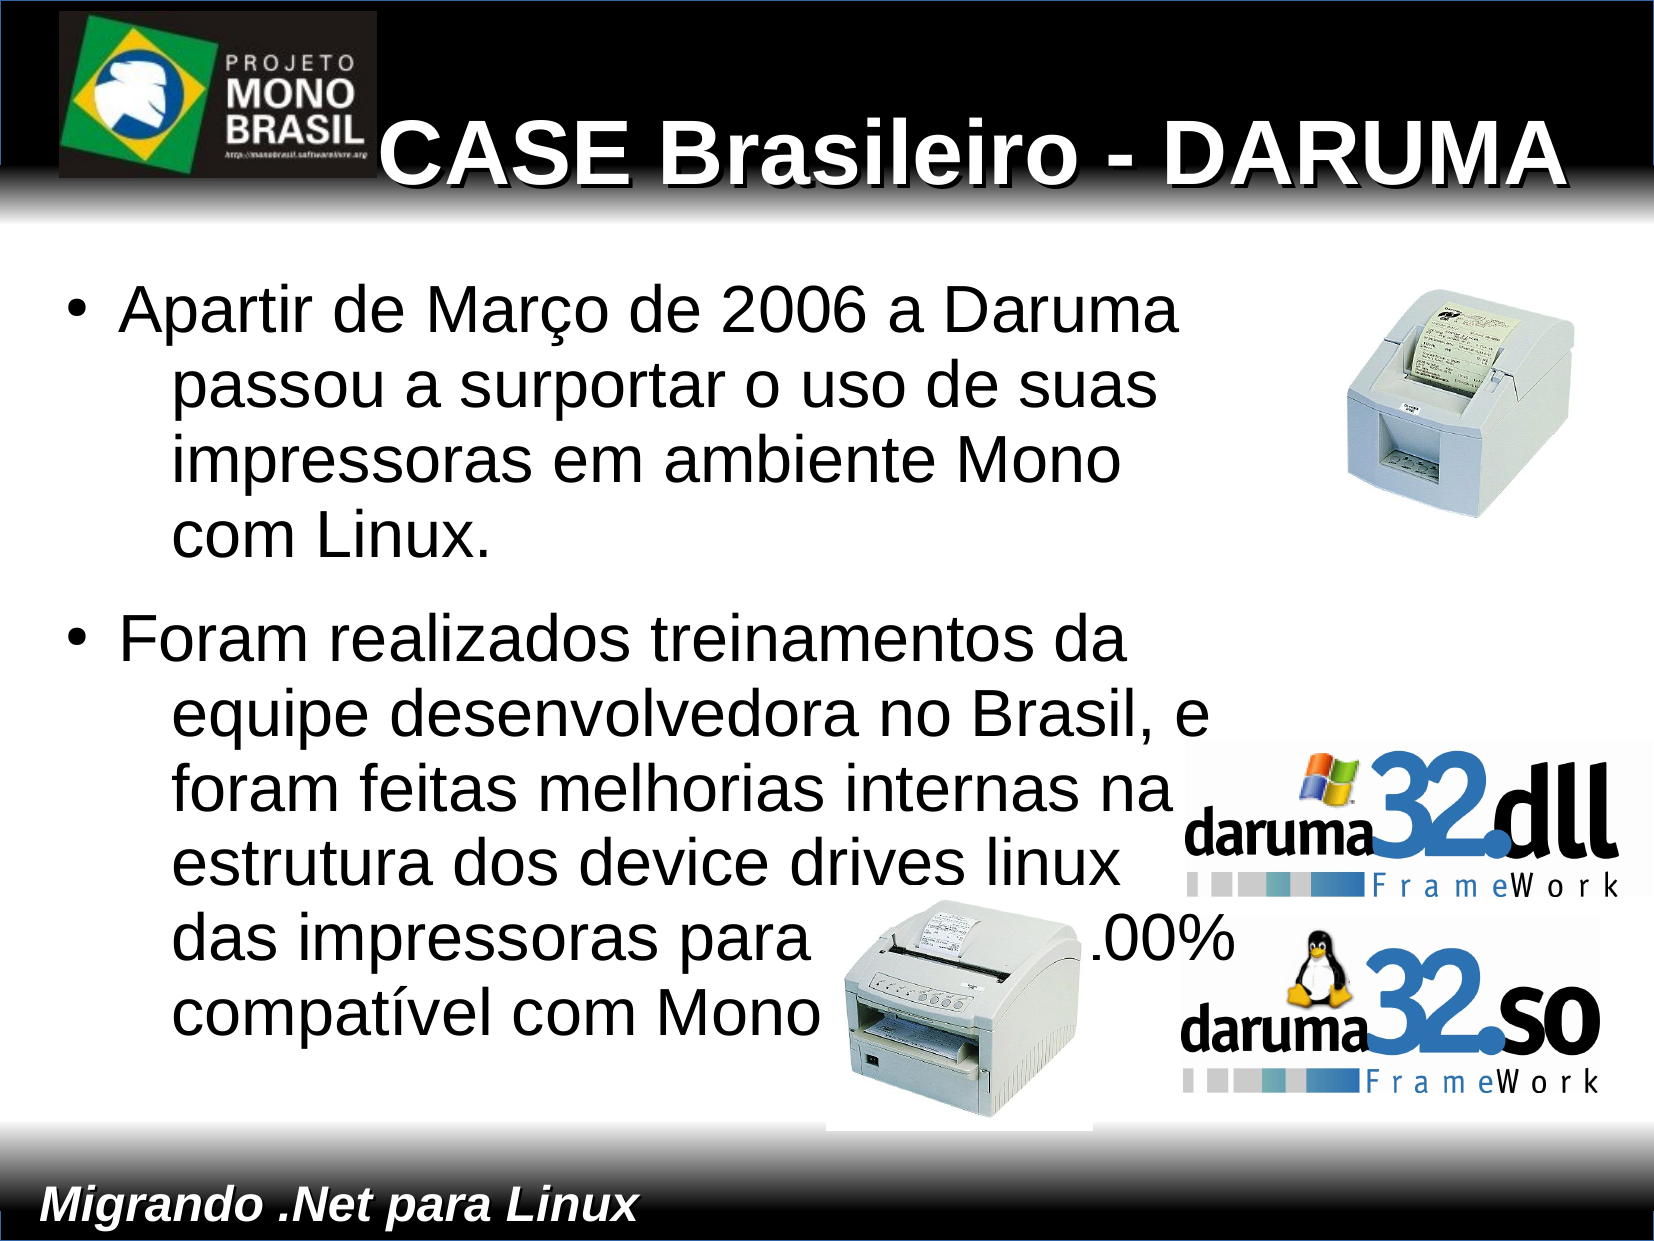

# CASE Brasileiro - DARUMA
Apartir de Março de 2006 a Daruma passou a surportar o uso de suas impressoras em ambiente Mono com Linux.
Foram realizados treinamentos da equipe desenvolvedora no Brasil, e foram feitas melhorias internas na estrutura dos device drives linux das impressoras para ficarem 100% compatível com Mono.
Migrando .Net para Linux